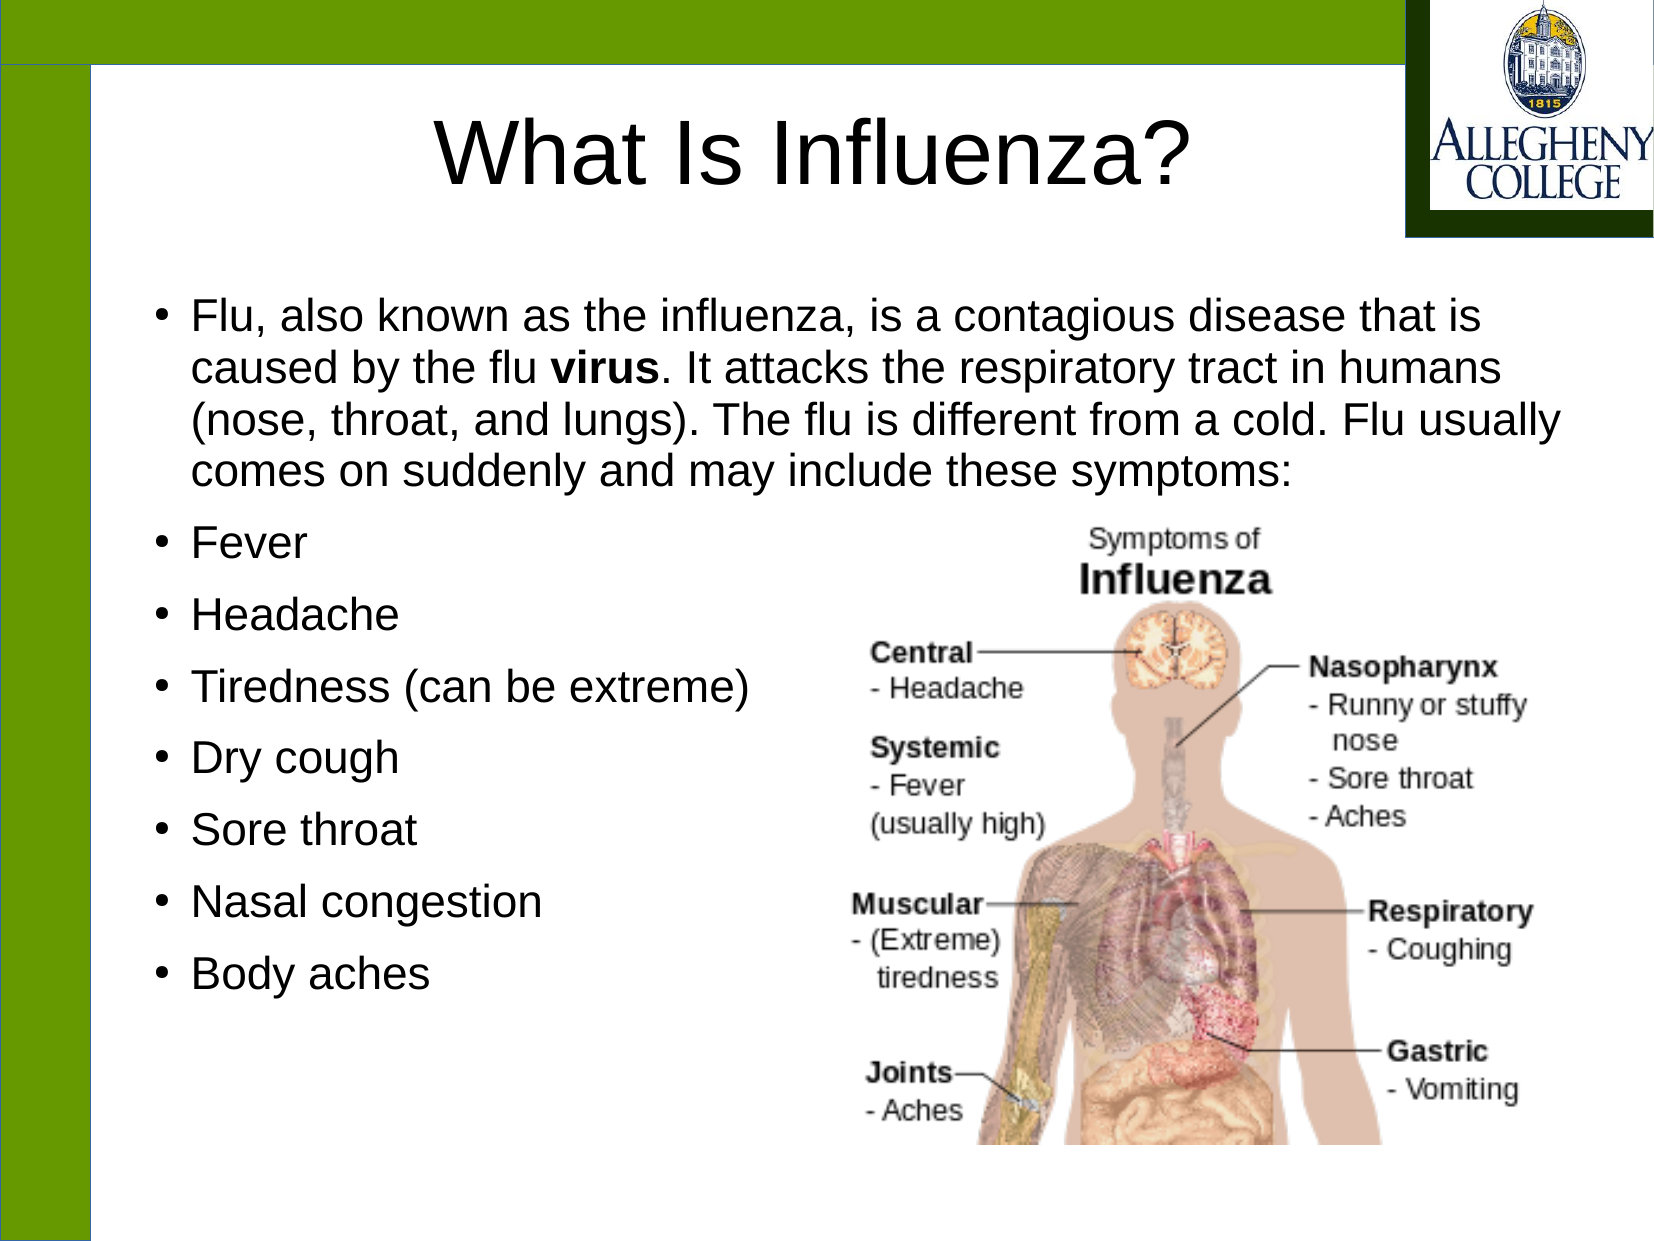

# What Is Influenza?
Flu, also known as the influenza, is a contagious disease that is caused by the flu virus. It attacks the respiratory tract in humans (nose, throat, and lungs). The flu is different from a cold. Flu usually comes on suddenly and may include these symptoms:
Fever
Headache
Tiredness (can be extreme)
Dry cough
Sore throat
Nasal congestion
Body aches